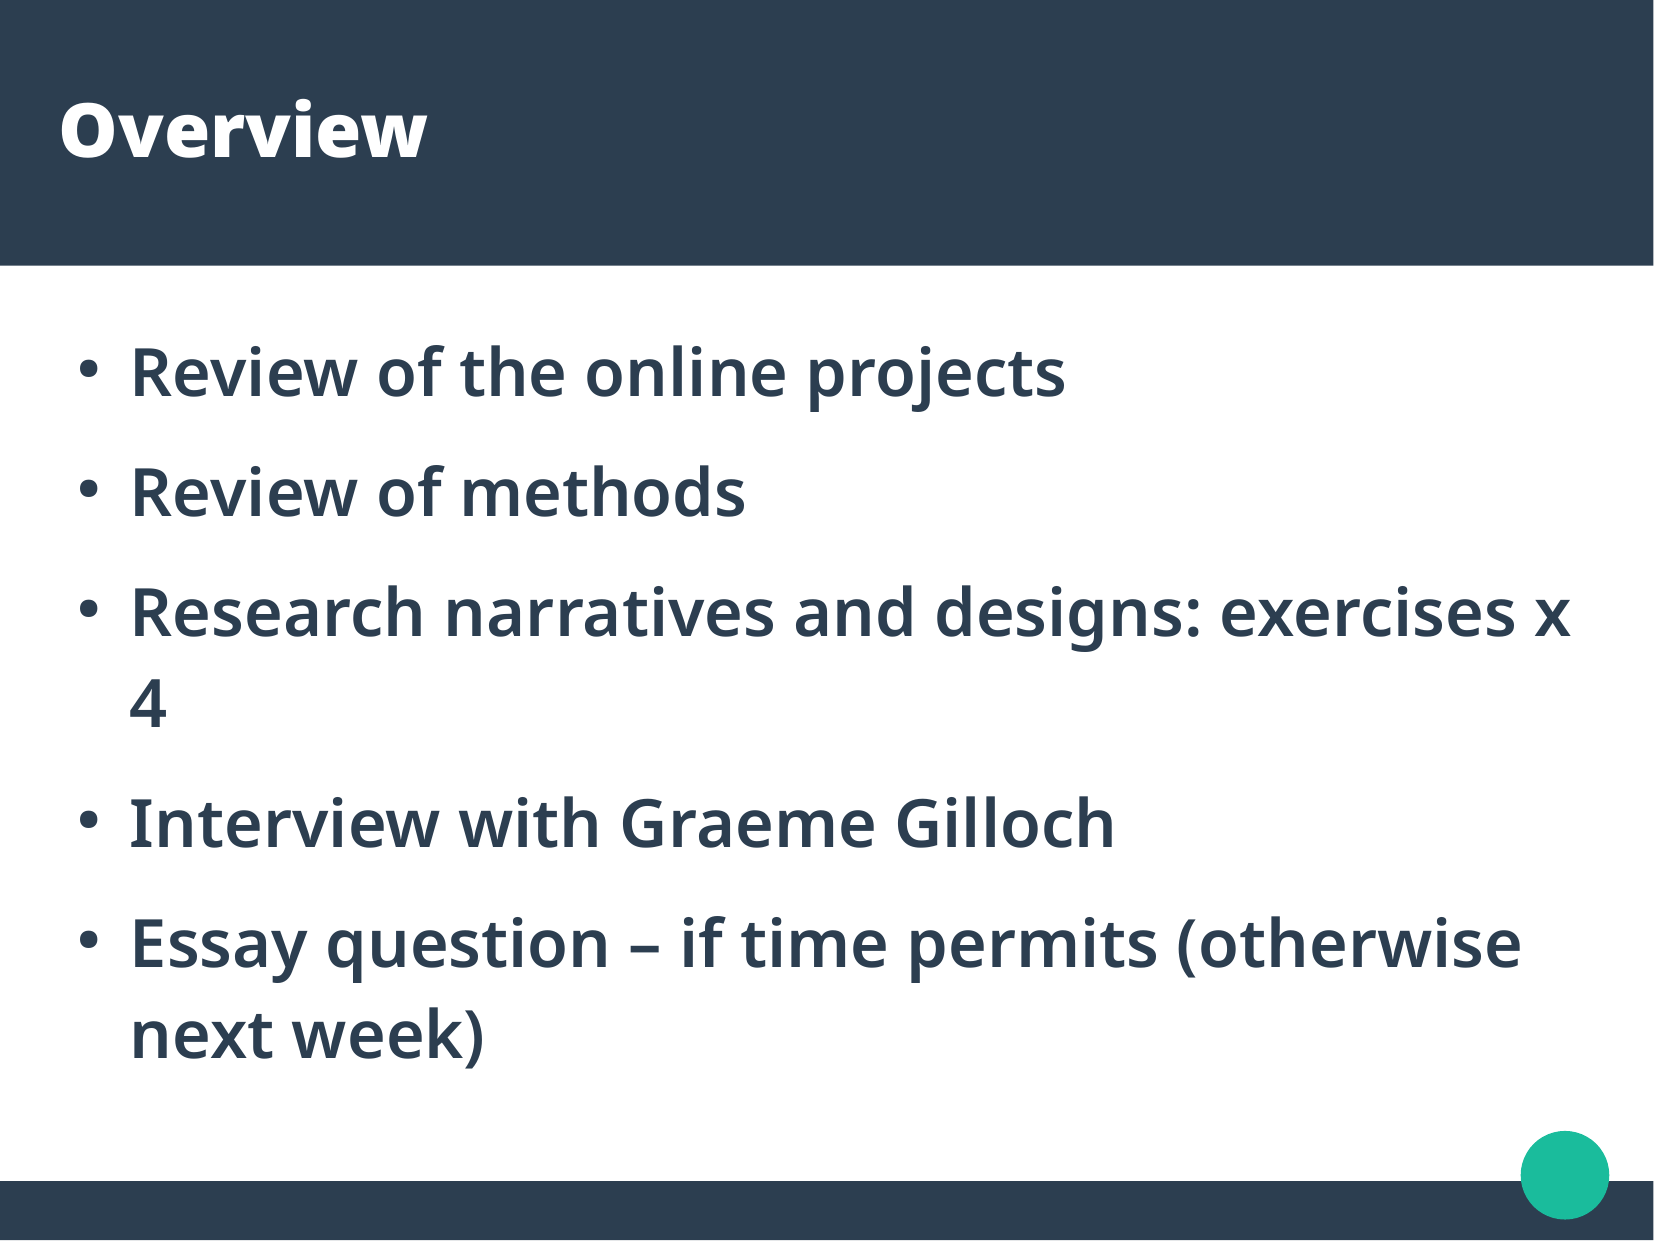

# Overview
Review of the online projects
Review of methods
Research narratives and designs: exercises x 4
Interview with Graeme Gilloch
Essay question – if time permits (otherwise next week)